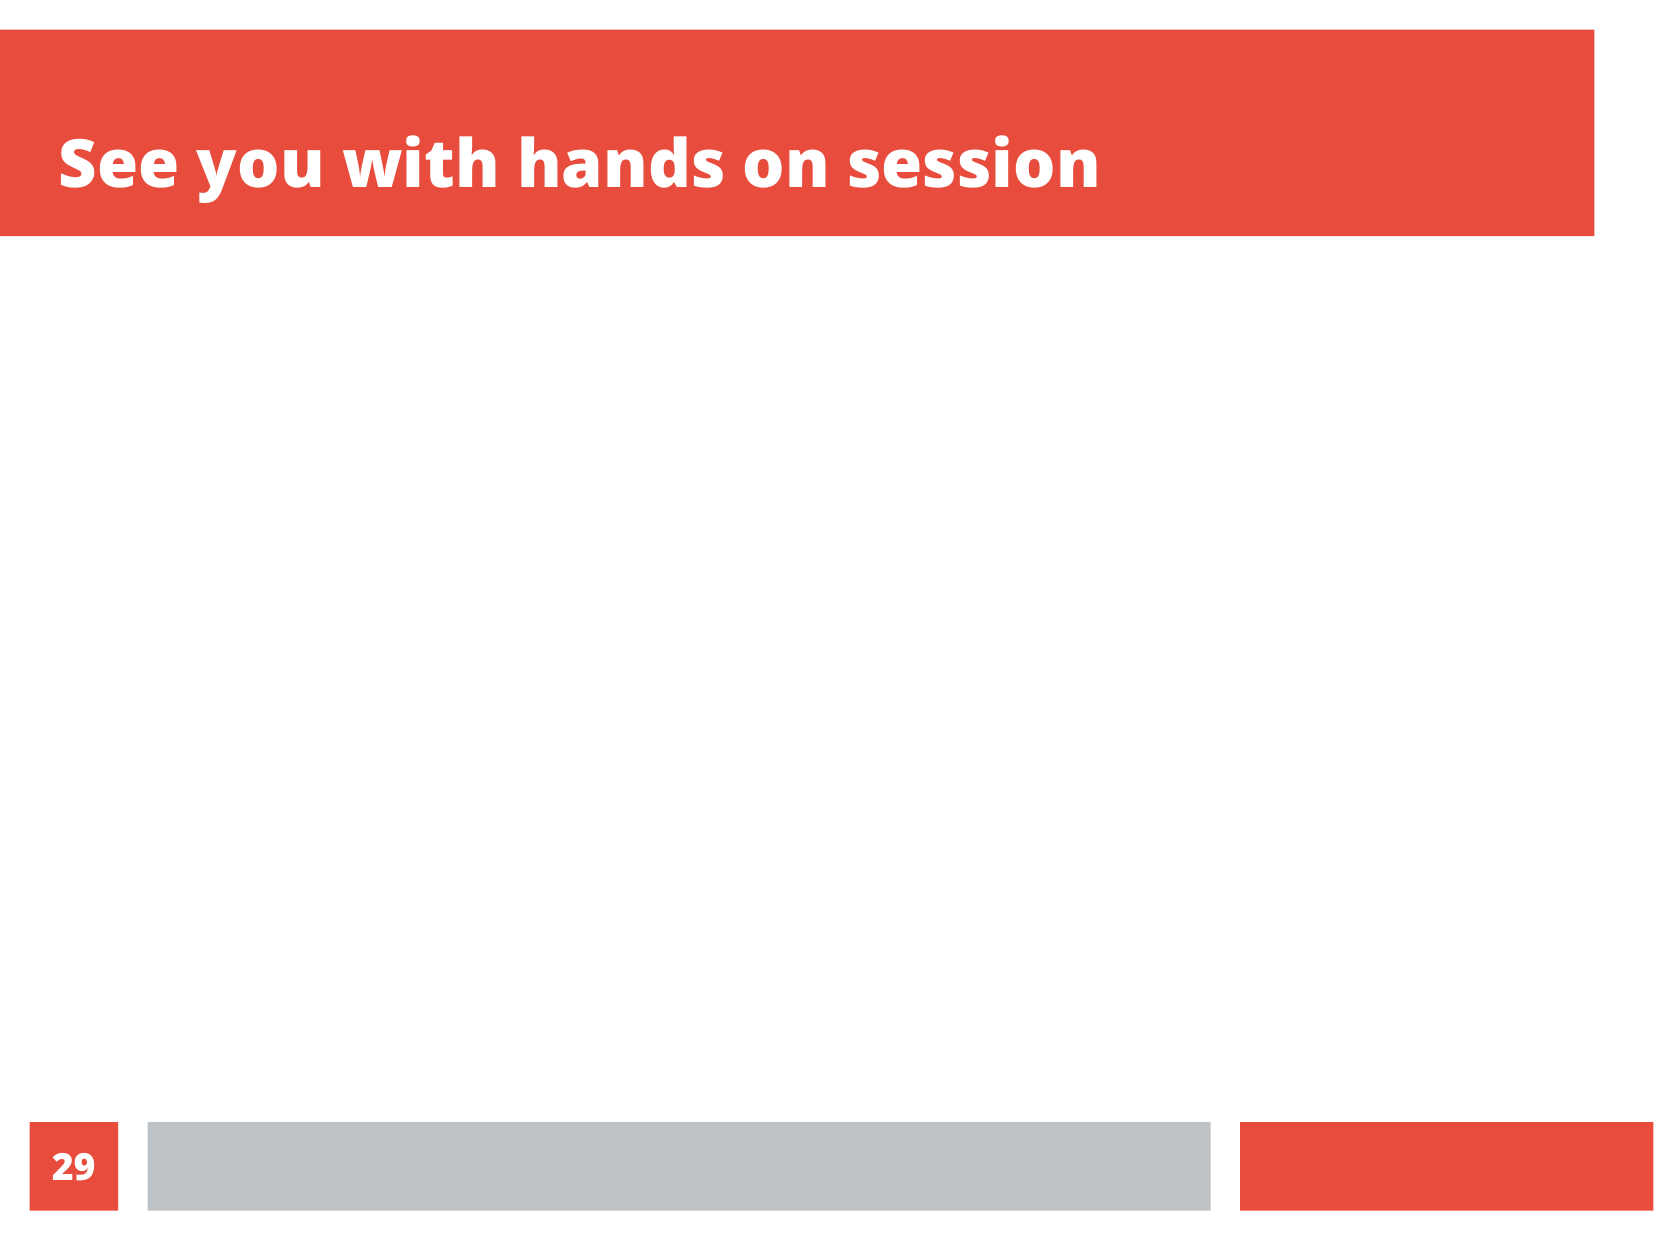

# See you with hands on session
29